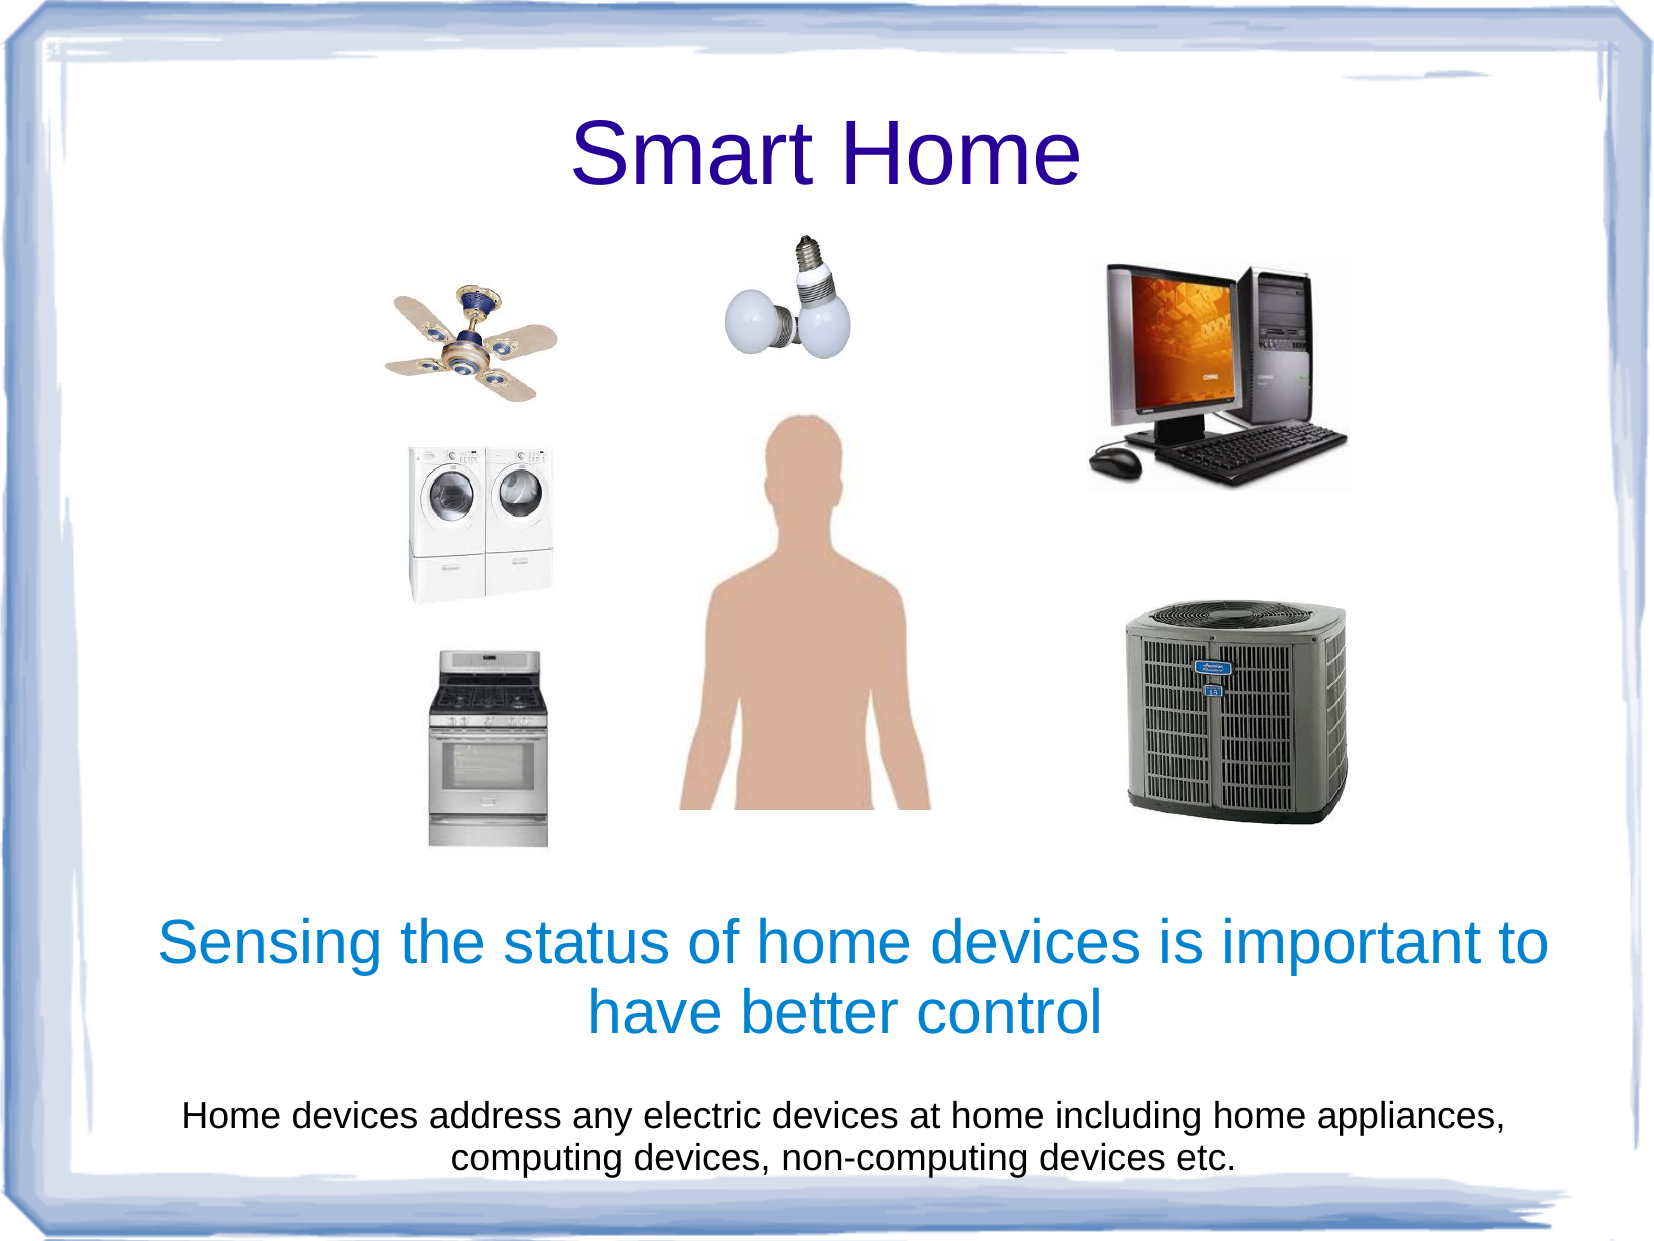

# Smart Home
Sensing the status of home devices is important to have better control
Home devices address any electric devices at home including home appliances, computing devices, non-computing devices etc.